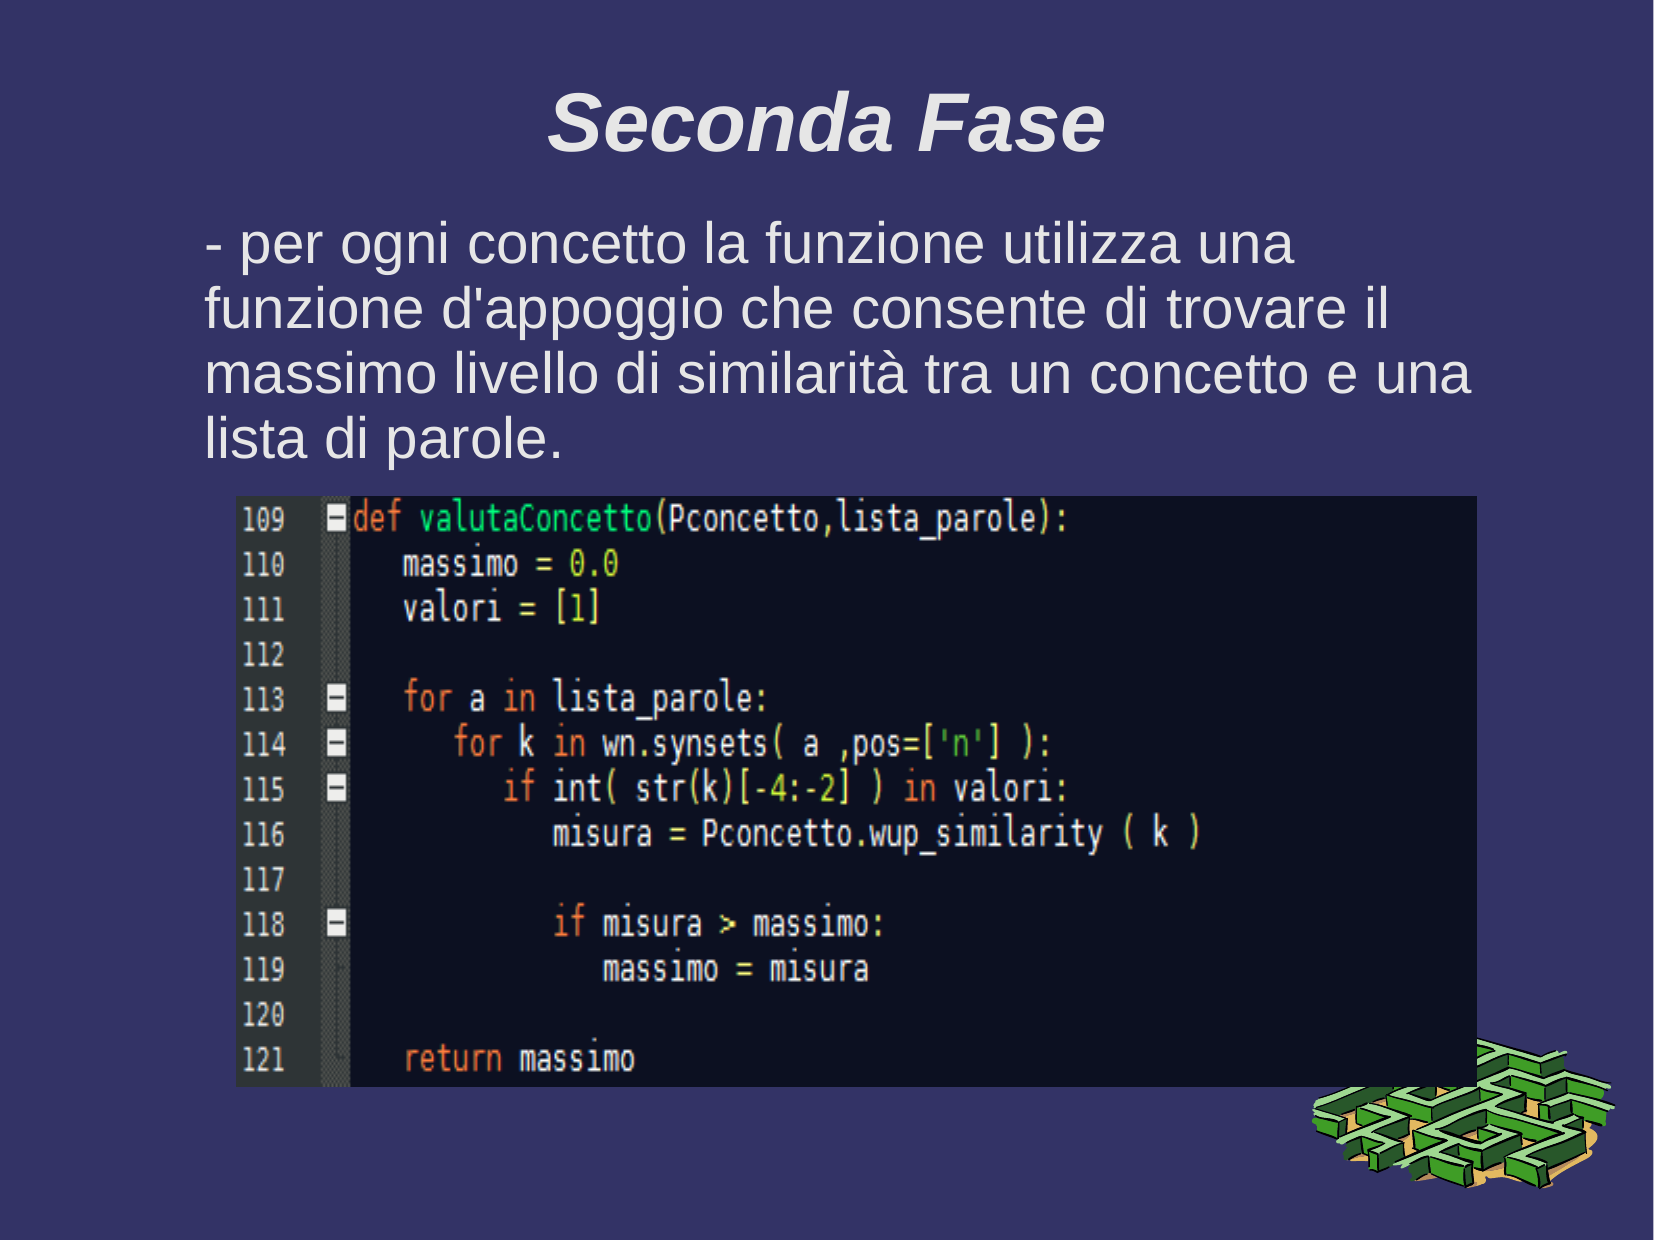

# Seconda Fase
- per ogni concetto la funzione utilizza una funzione d'appoggio che consente di trovare il massimo livello di similarità tra un concetto e una lista di parole.